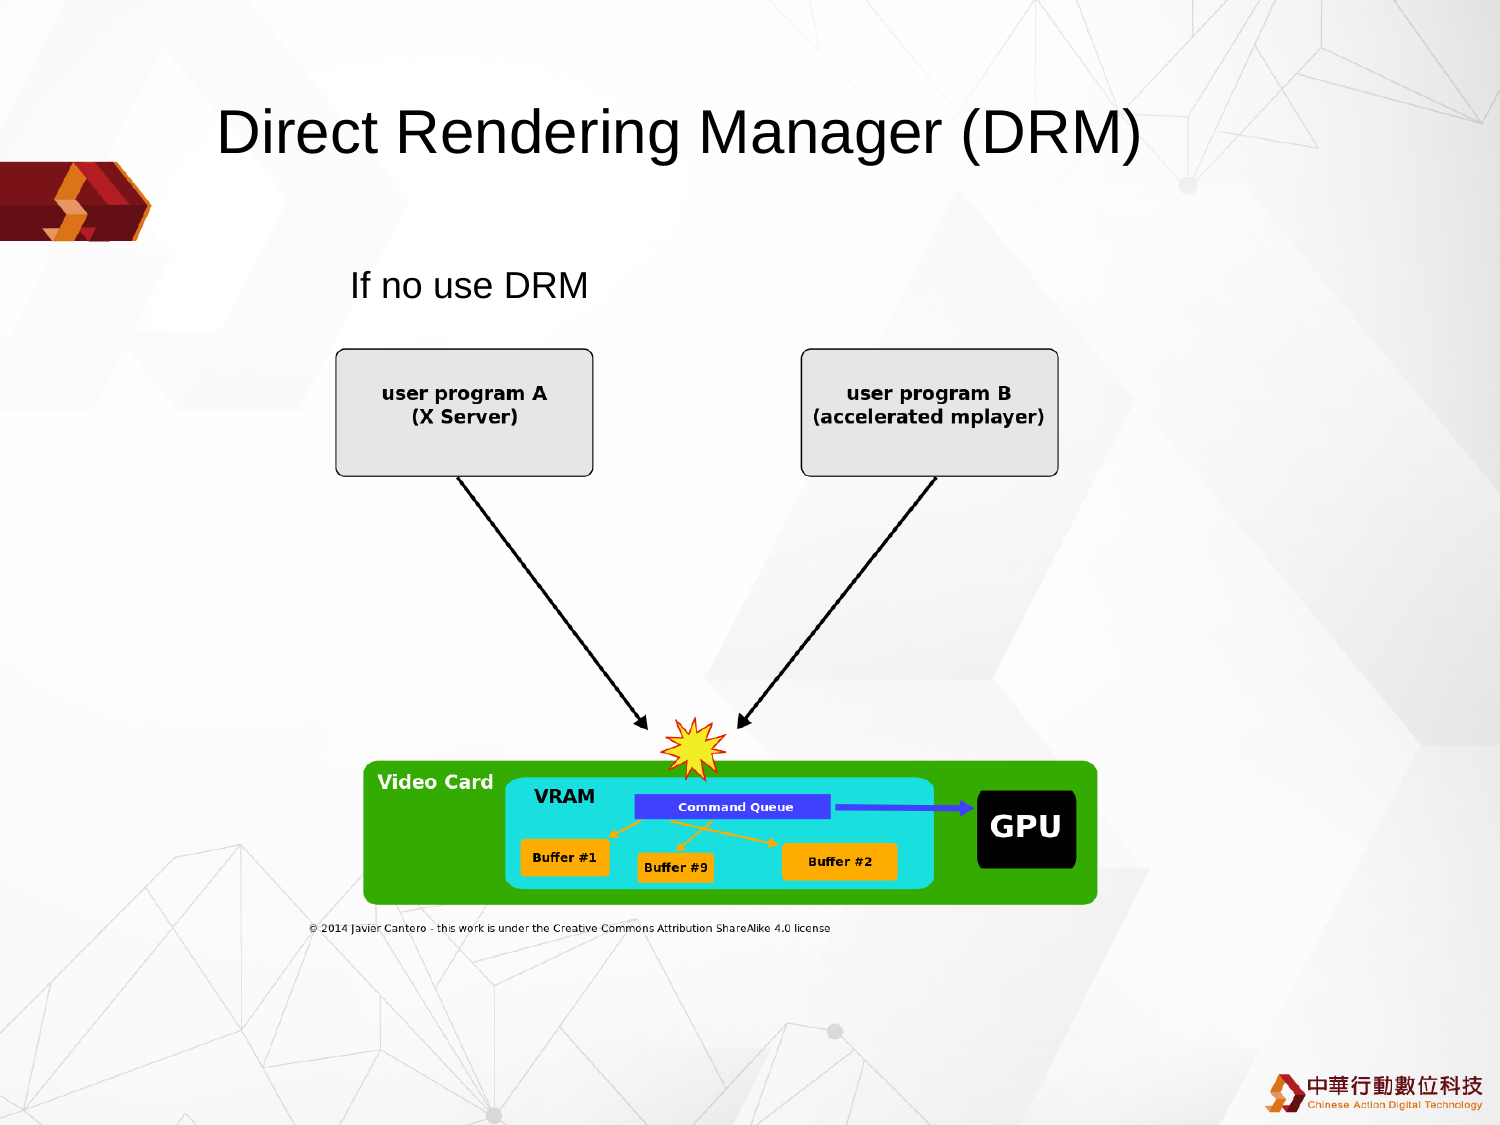

# Direct Rendering Manager (DRM)
If no use DRM